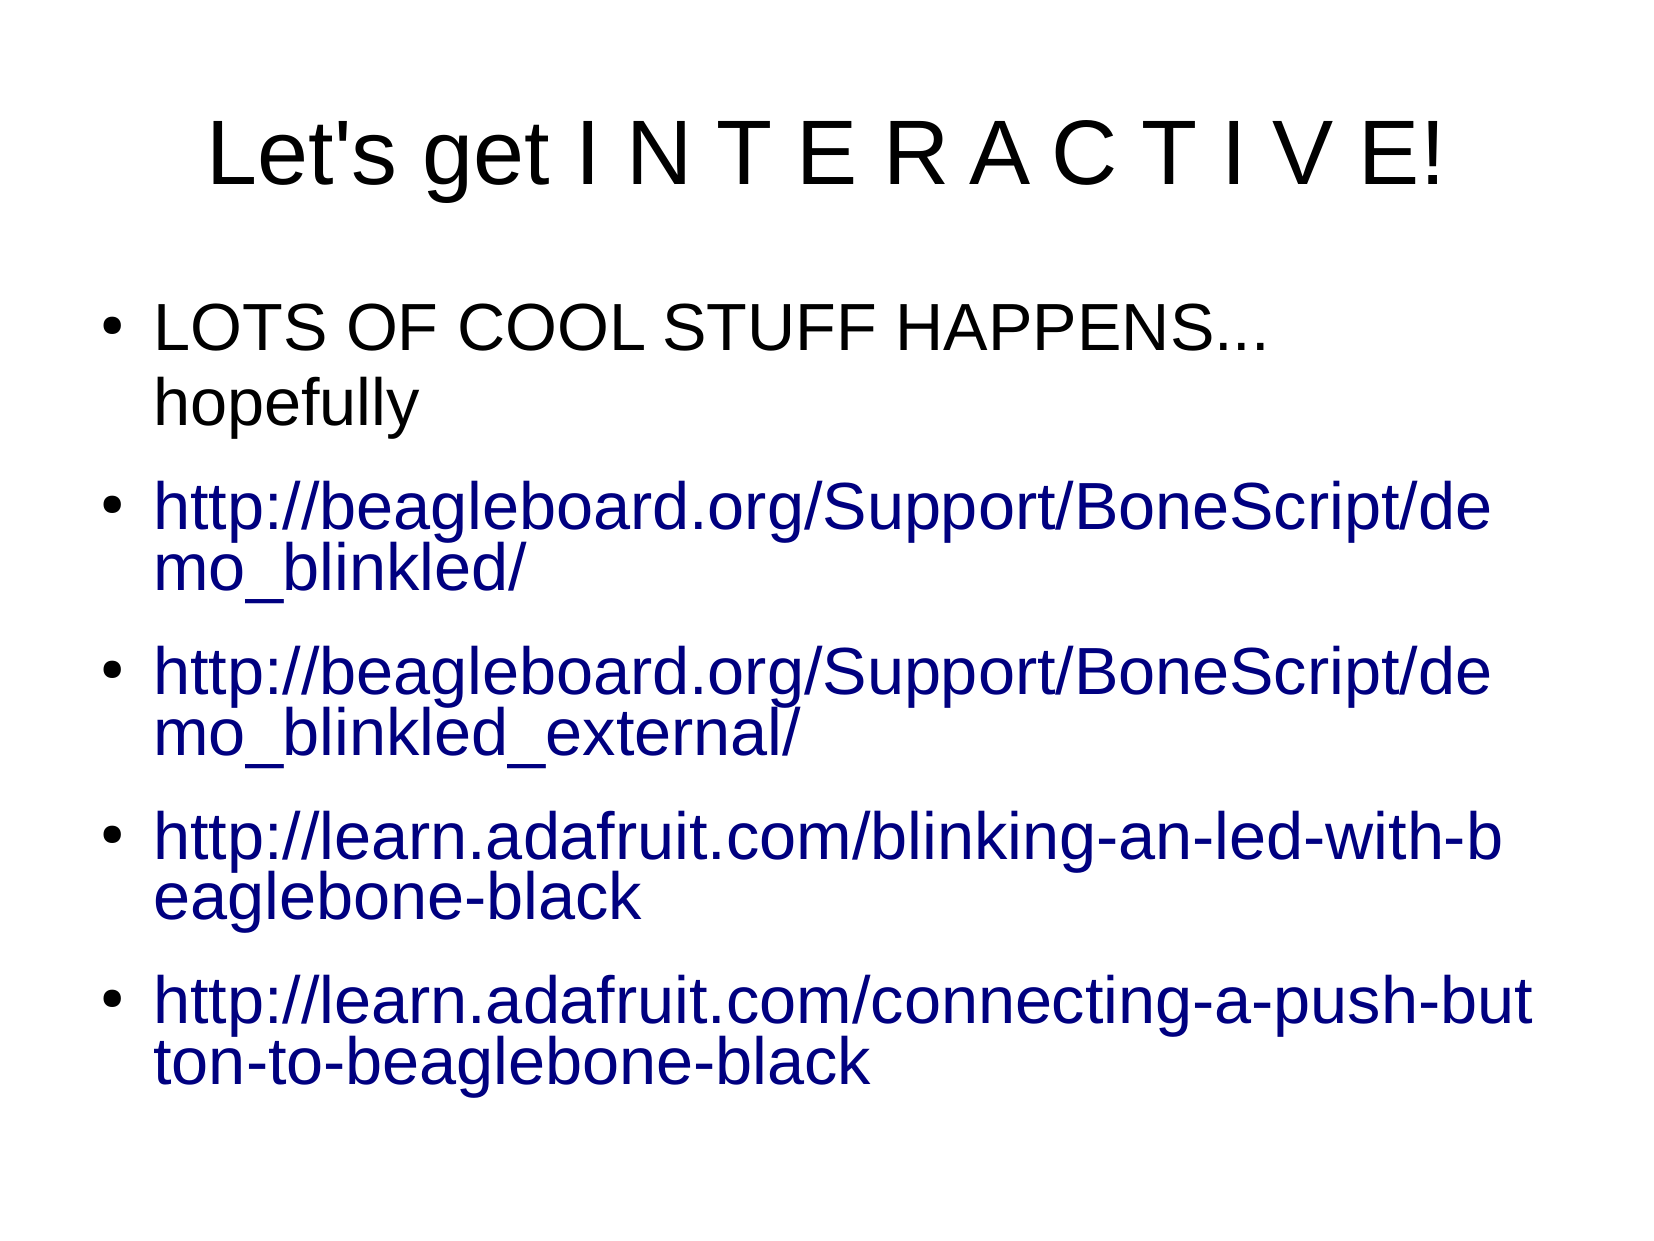

# Let's get I N T E R A C T I V E!
LOTS OF COOL STUFF HAPPENS... hopefully
http://beagleboard.org/Support/BoneScript/demo_blinkled/
http://beagleboard.org/Support/BoneScript/demo_blinkled_external/
http://learn.adafruit.com/blinking-an-led-with-beaglebone-black
http://learn.adafruit.com/connecting-a-push-button-to-beaglebone-black